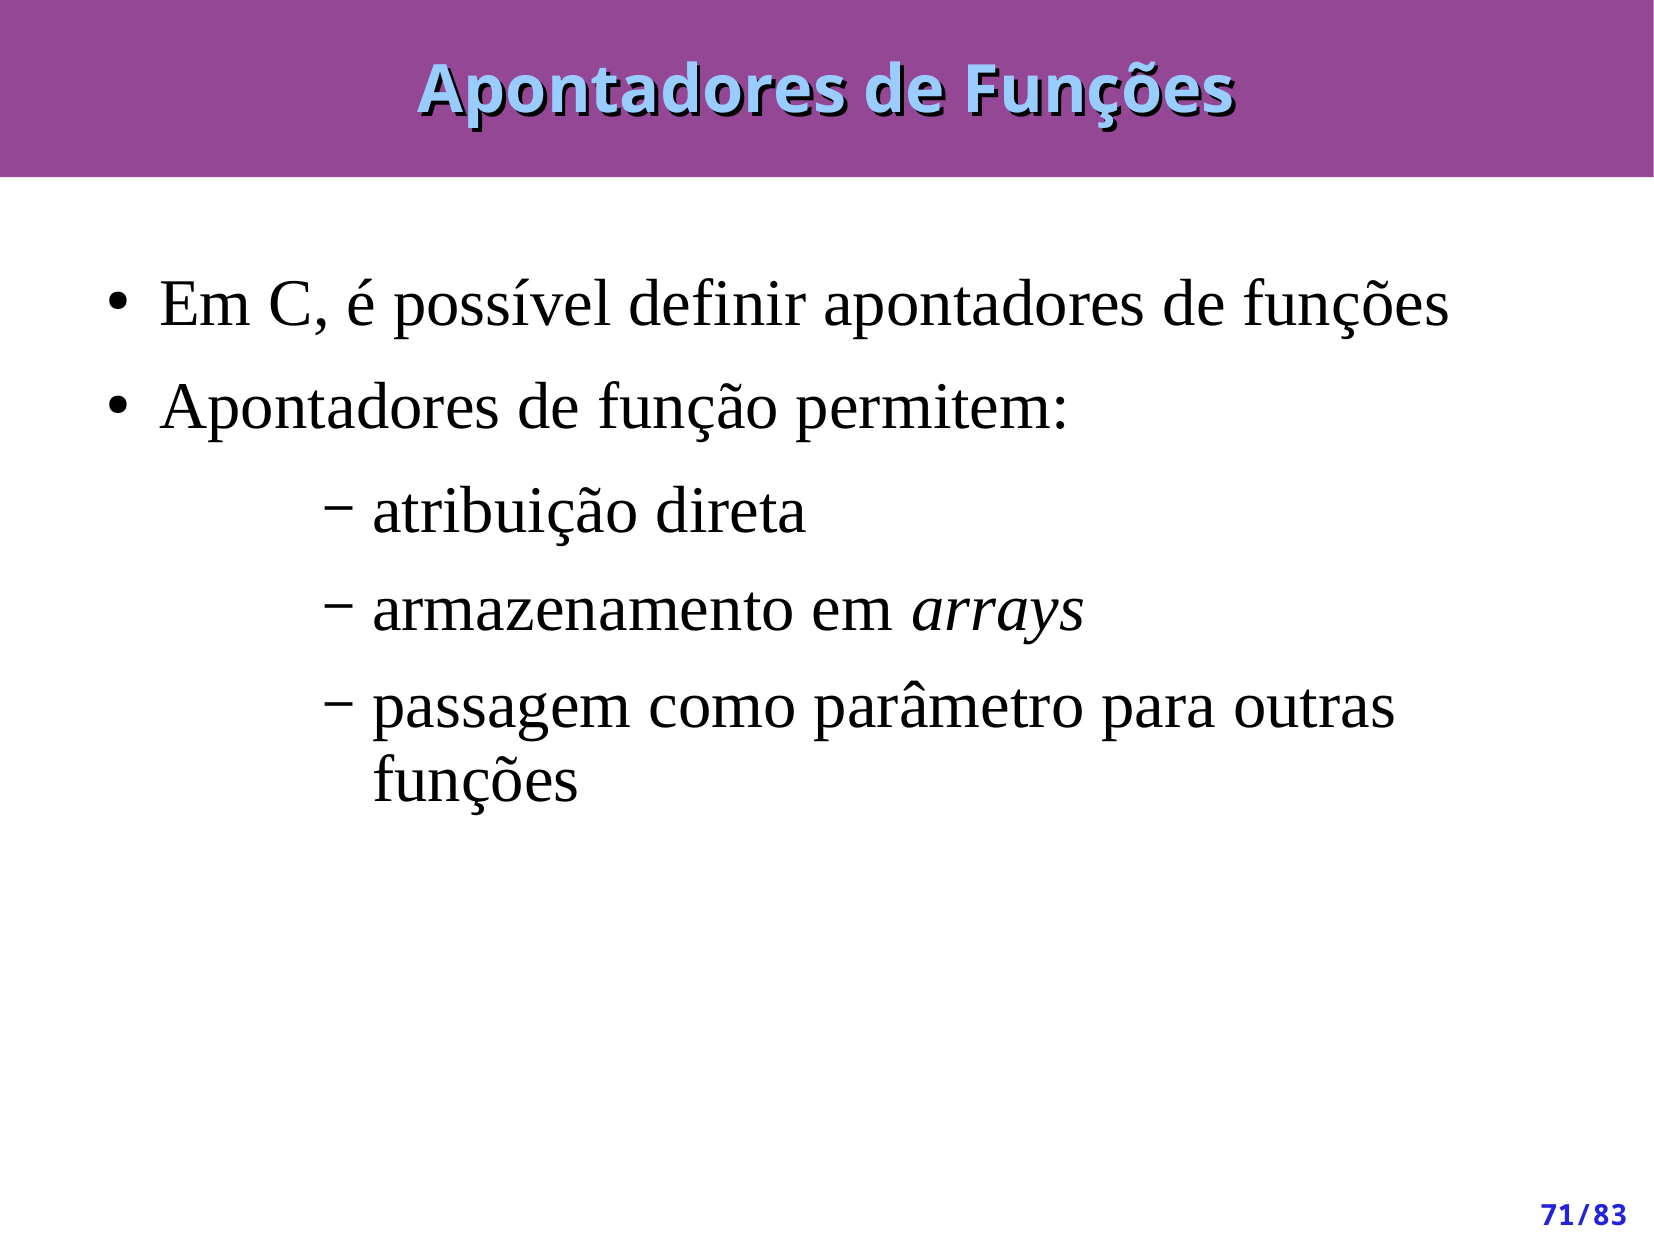

# Apontadores de Funções
Em C, é possível definir apontadores de funções
Apontadores de função permitem:
atribuição direta
armazenamento em arrays
passagem como parâmetro para outras funções
71